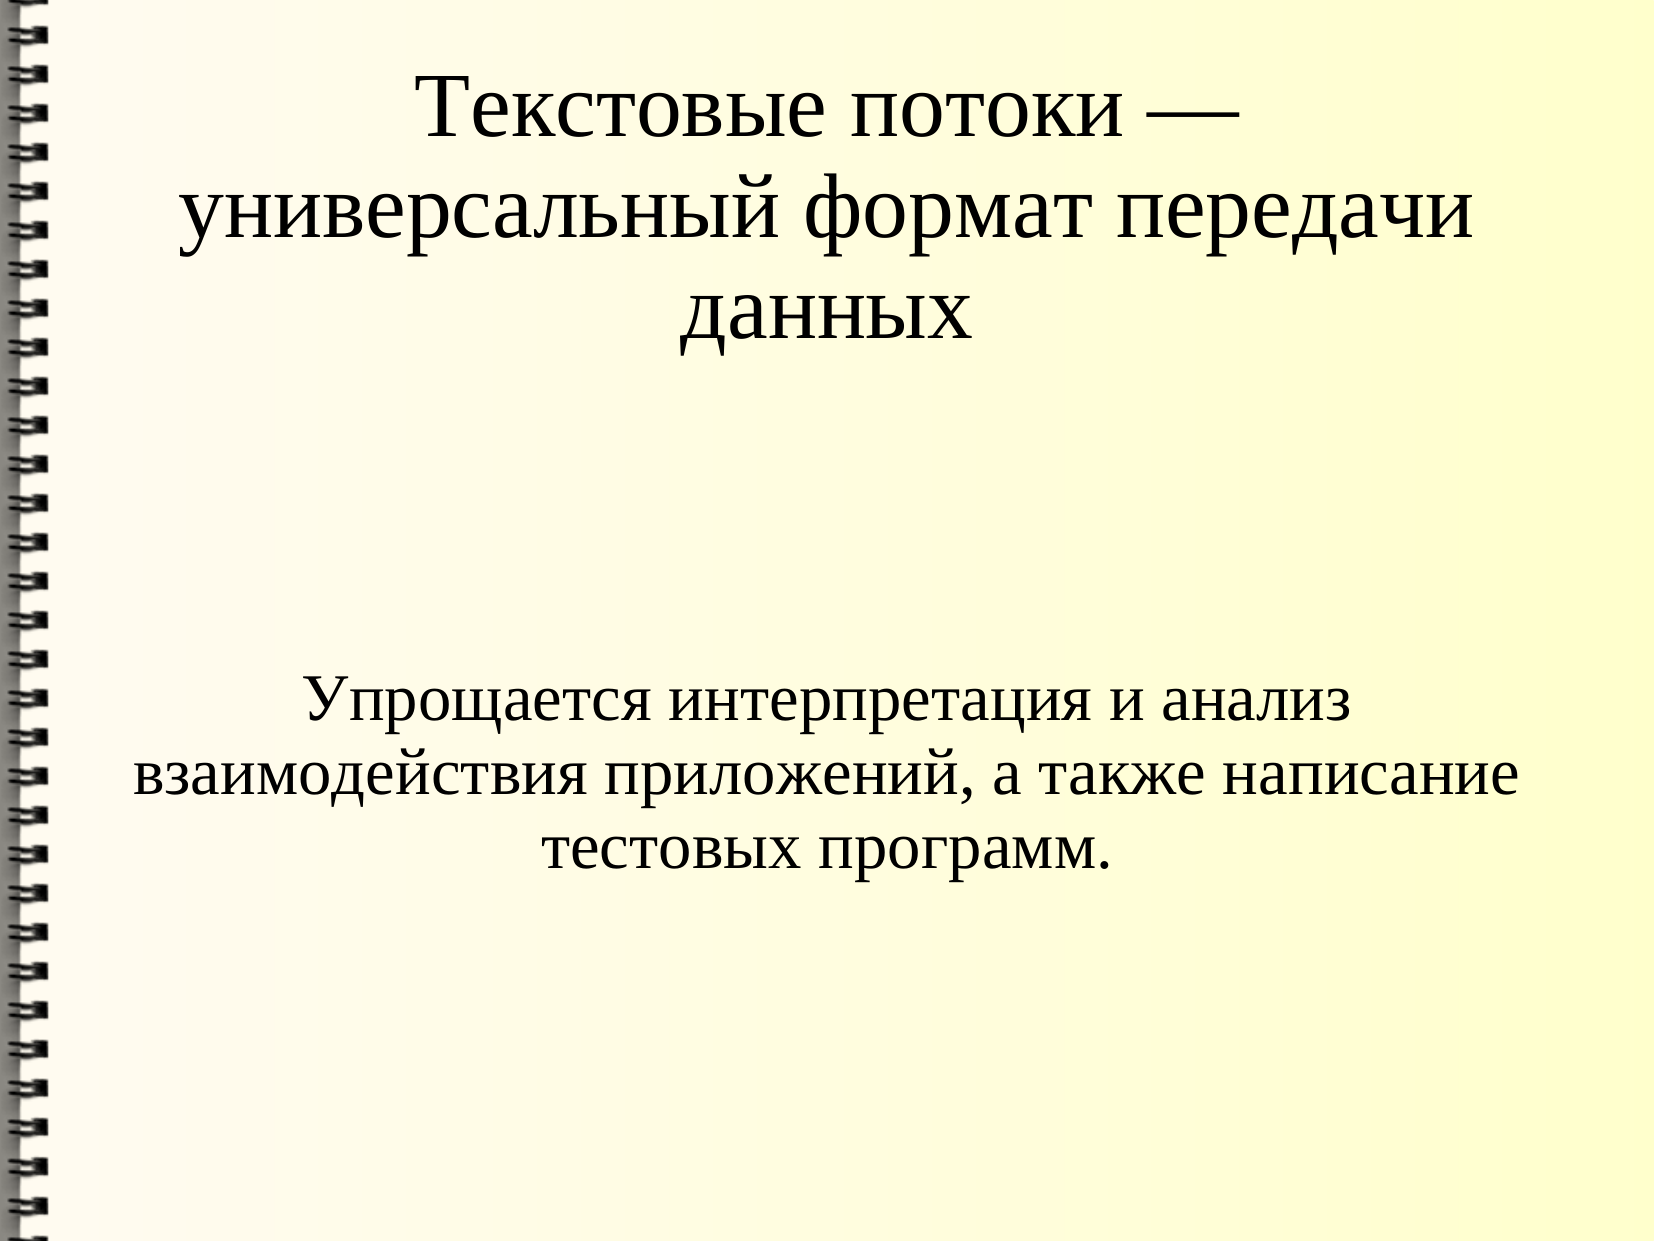

# Текстовые потоки — универсальный формат передачи данных
Упрощается интерпретация и анализ взаимодействия приложений, а также написание тестовых программ.